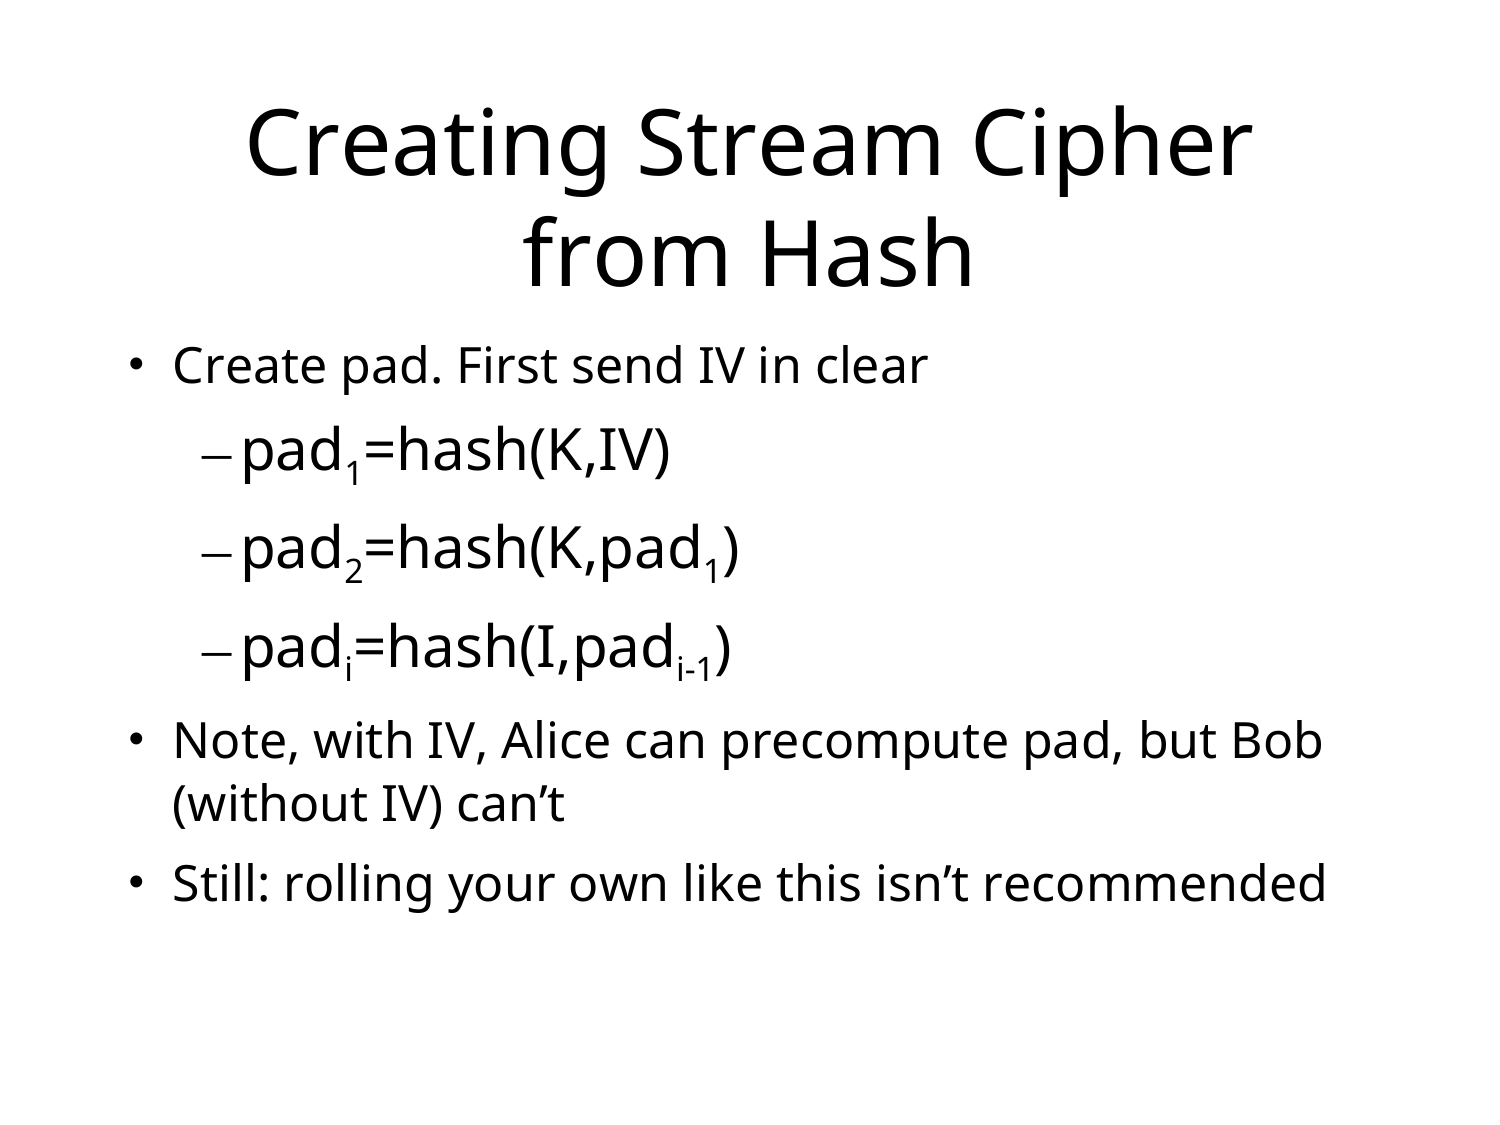

# Creating Stream Cipher from Hash
Create pad. First send IV in clear
pad1=hash(K,IV)
pad2=hash(K,pad1)
padi=hash(I,padi-1)
Note, with IV, Alice can precompute pad, but Bob (without IV) can’t
Still: rolling your own like this isn’t recommended